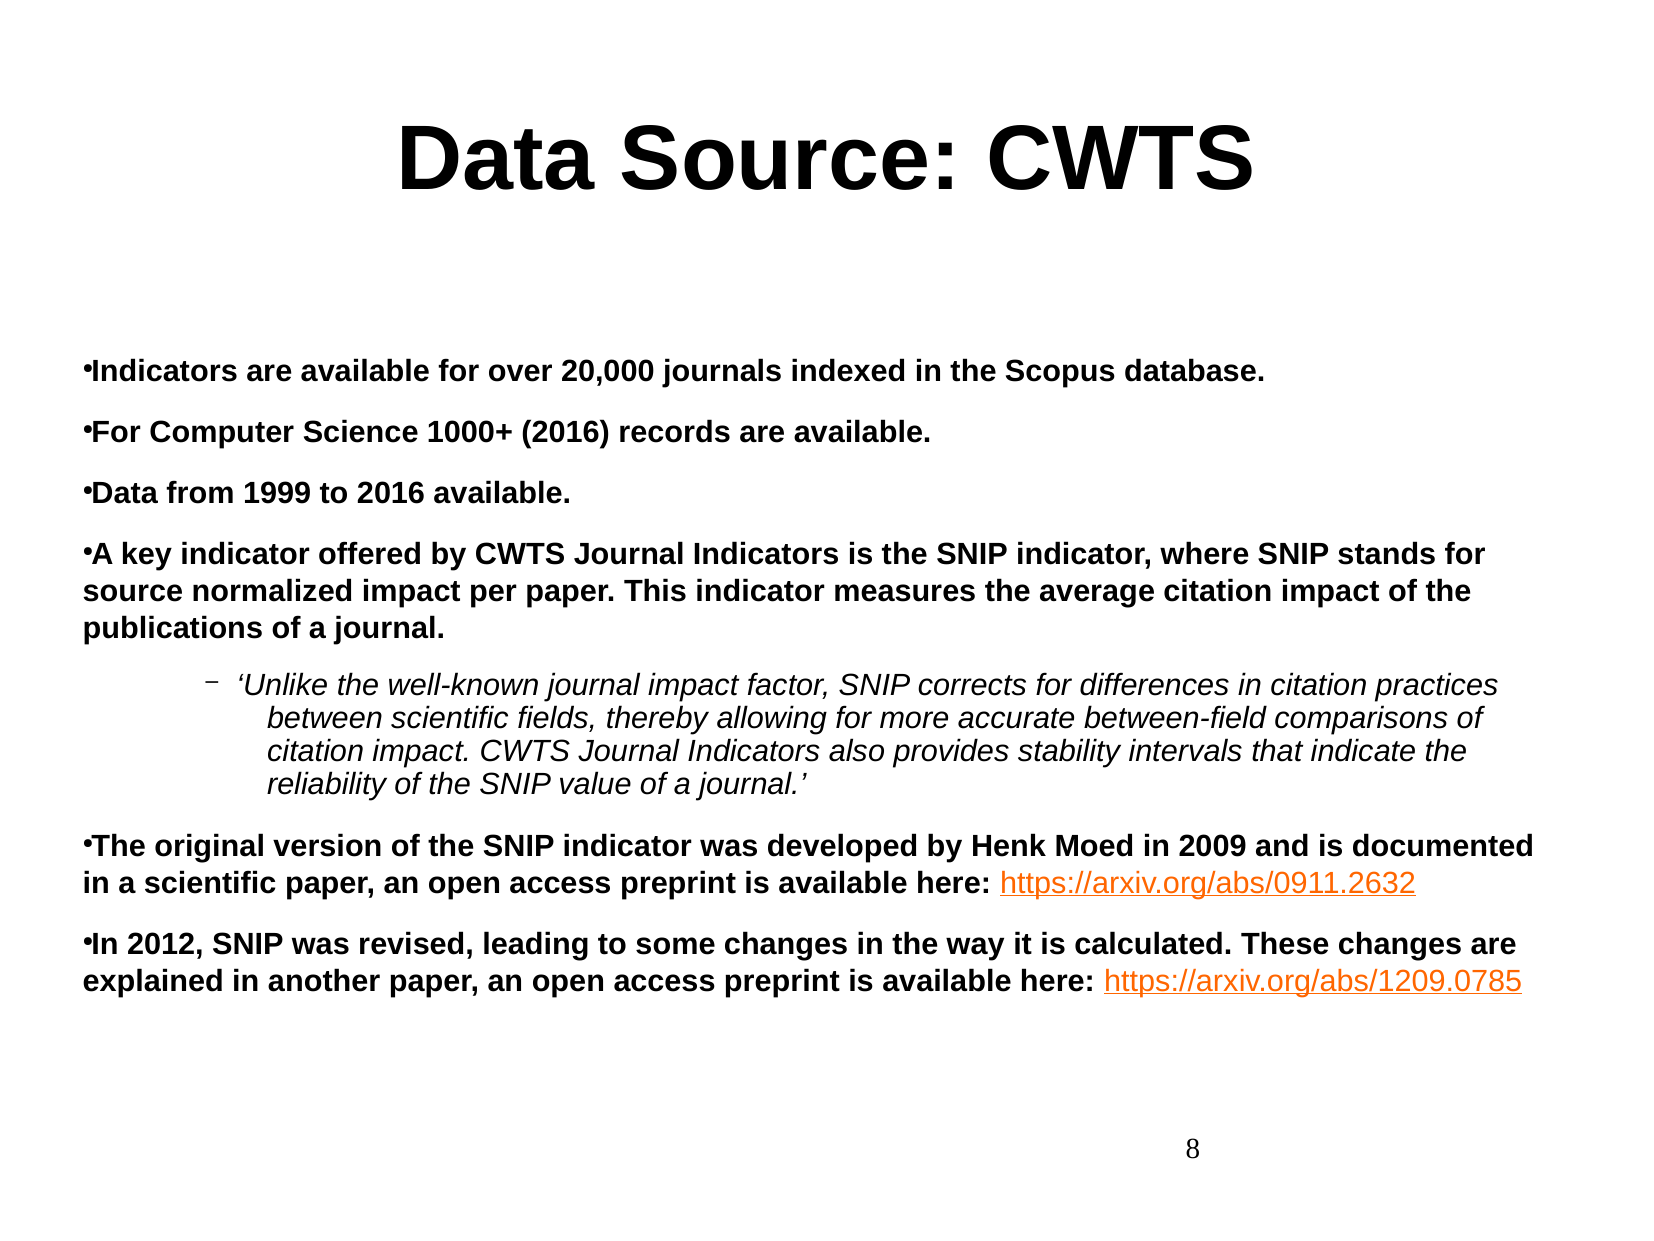

# Data Source: CWTS
Indicators are available for over 20,000 journals indexed in the Scopus database.
For Computer Science 1000+ (2016) records are available.
Data from 1999 to 2016 available.
A key indicator offered by CWTS Journal Indicators is the SNIP indicator, where SNIP stands for source normalized impact per paper. This indicator measures the average citation impact of the publications of a journal.
‘Unlike the well-known journal impact factor, SNIP corrects for differences in citation practices between scientific fields, thereby allowing for more accurate between-field comparisons of citation impact. CWTS Journal Indicators also provides stability intervals that indicate the reliability of the SNIP value of a journal.’
The original version of the SNIP indicator was developed by Henk Moed in 2009 and is documented in a scientific paper, an open access preprint is available here: https://arxiv.org/abs/0911.2632
In 2012, SNIP was revised, leading to some changes in the way it is calculated. These changes are explained in another paper, an open access preprint is available here: https://arxiv.org/abs/1209.0785